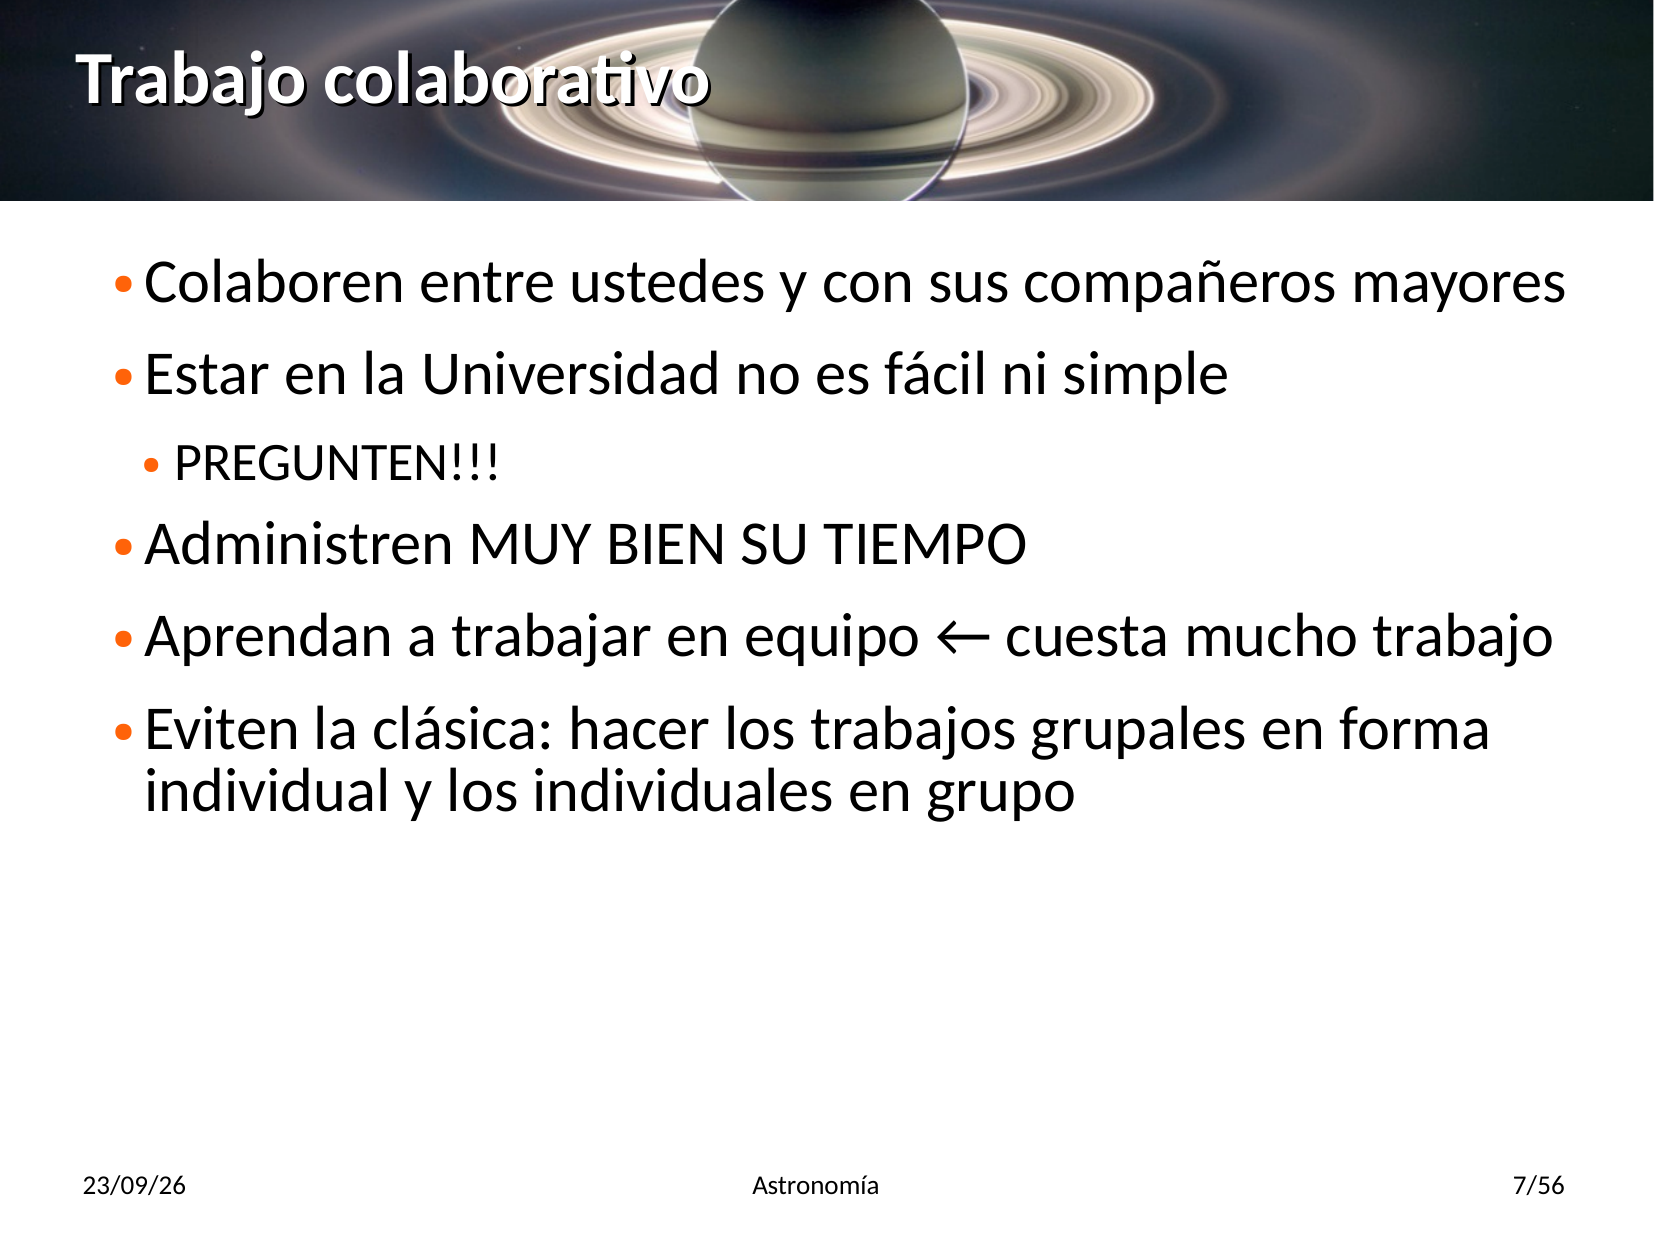

# Trabajo colaborativo
Colaboren entre ustedes y con sus compañeros mayores
Estar en la Universidad no es fácil ni simple
PREGUNTEN!!!
Administren MUY BIEN SU TIEMPO
Aprendan a trabajar en equipo ← cuesta mucho trabajo
Eviten la clásica: hacer los trabajos grupales en forma individual y los individuales en grupo
Astronomía
7